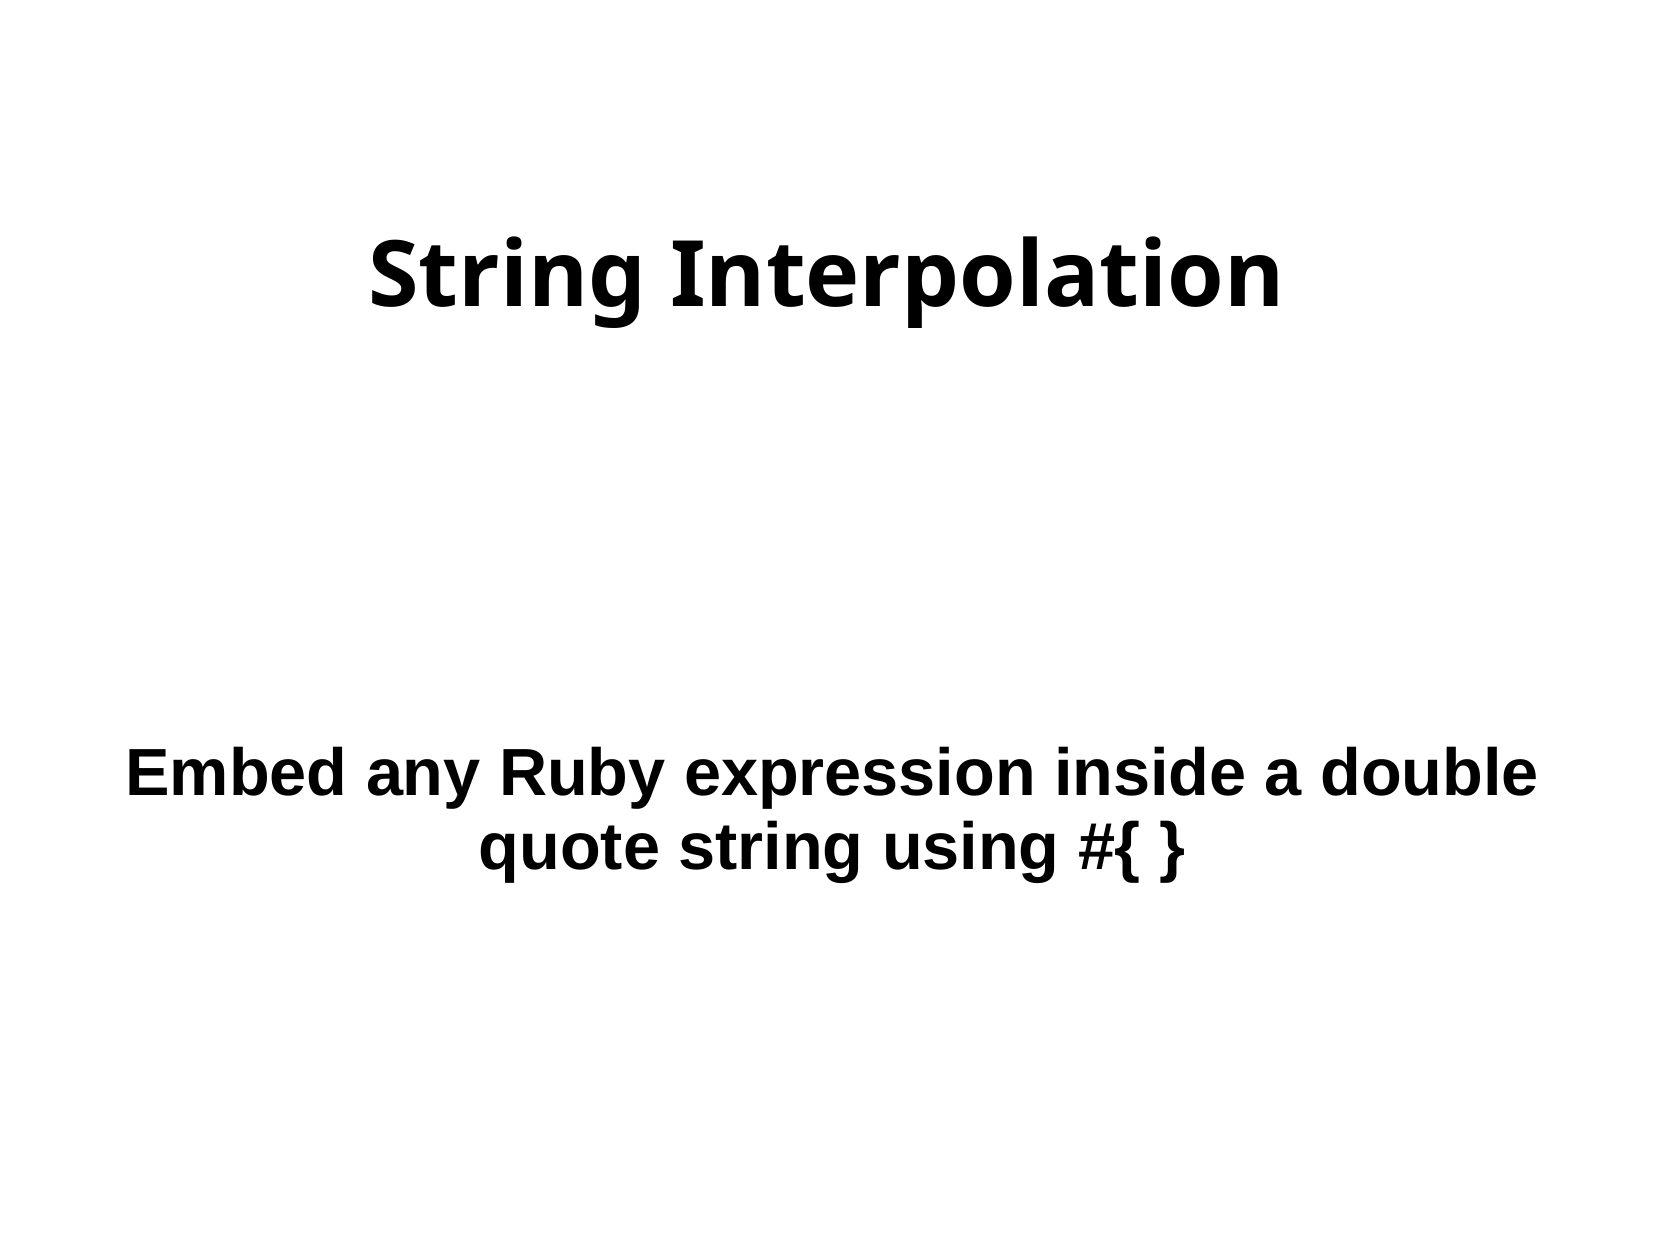

# String Interpolation
Embed any Ruby expression inside a double quote string using #{ }